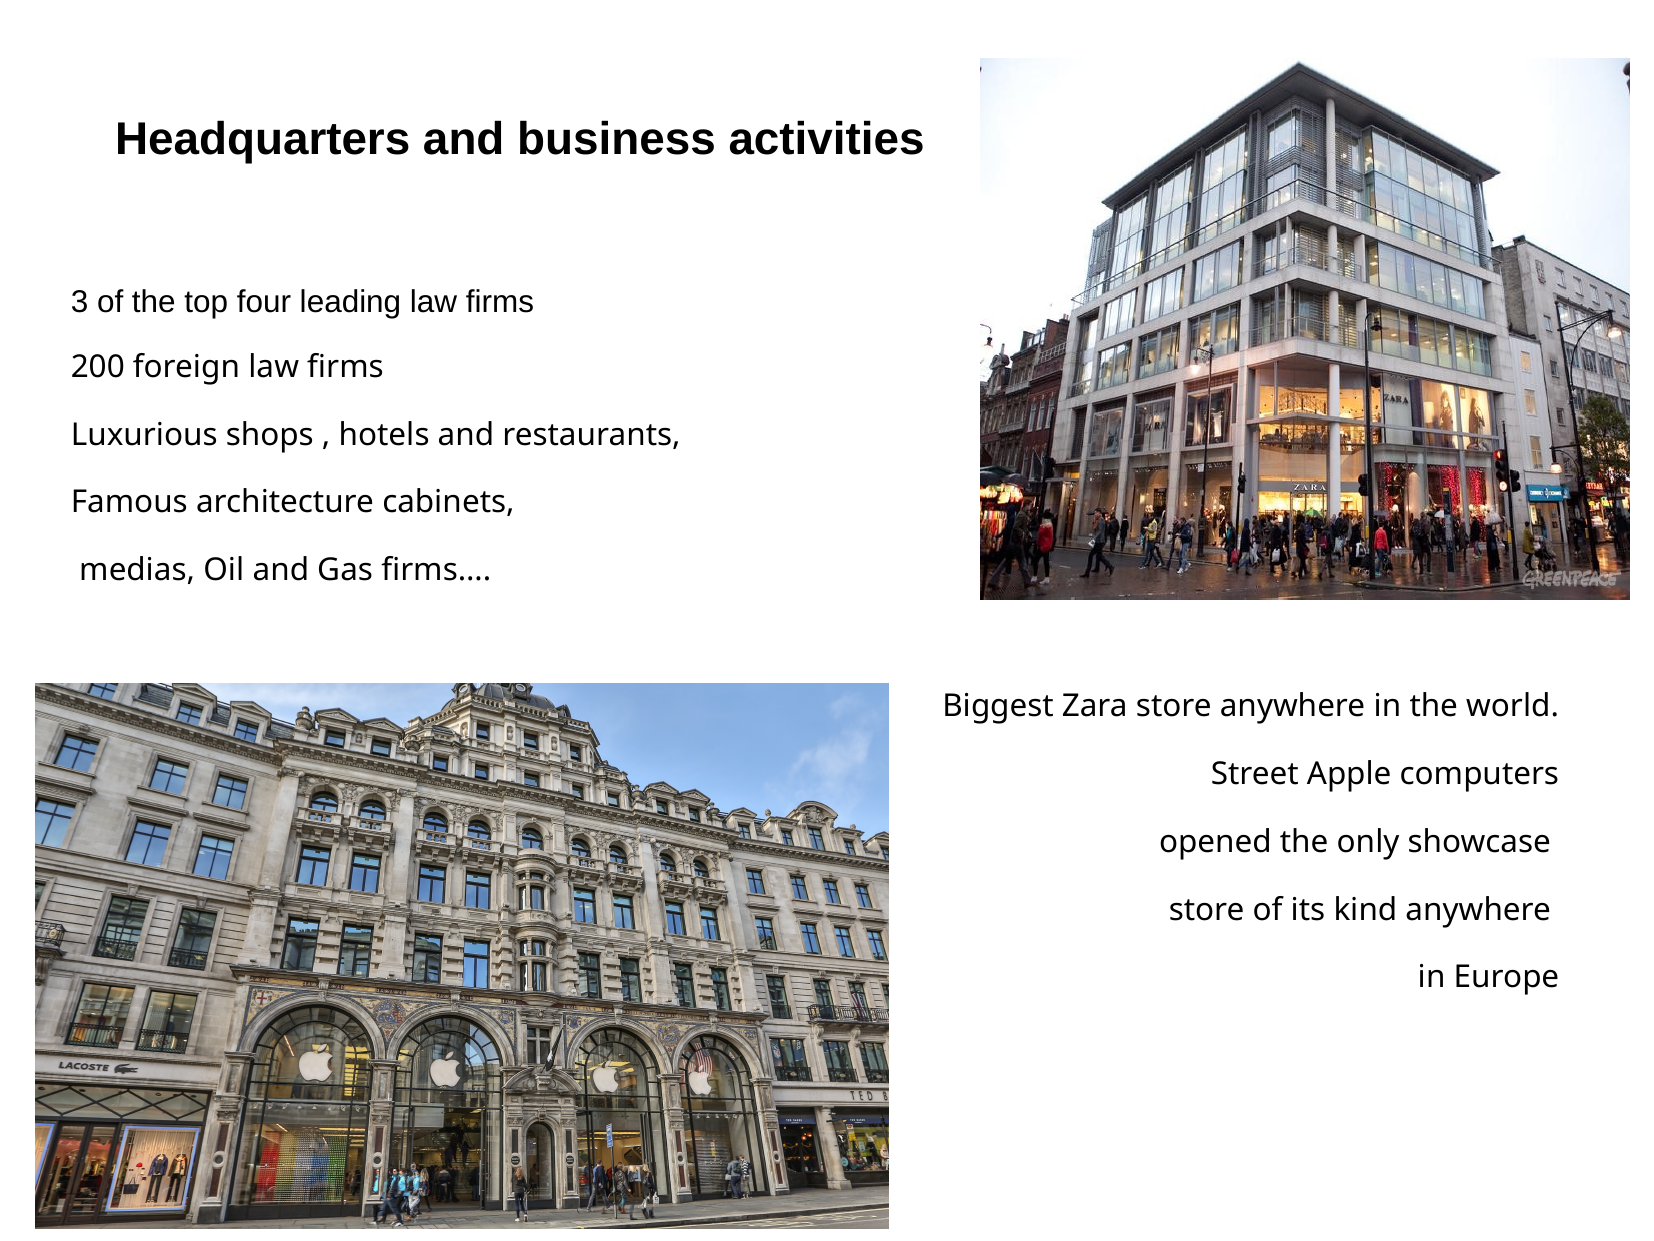

# Headquarters and business activities
3 of the top four leading law firms
200 foreign law firms
Luxurious shops , hotels and restaurants,
Famous architecture cabinets,
 medias, Oil and Gas firms….
Biggest Zara store anywhere in the world.
 Street Apple computers
 opened the only showcase
store of its kind anywhere
in Europe